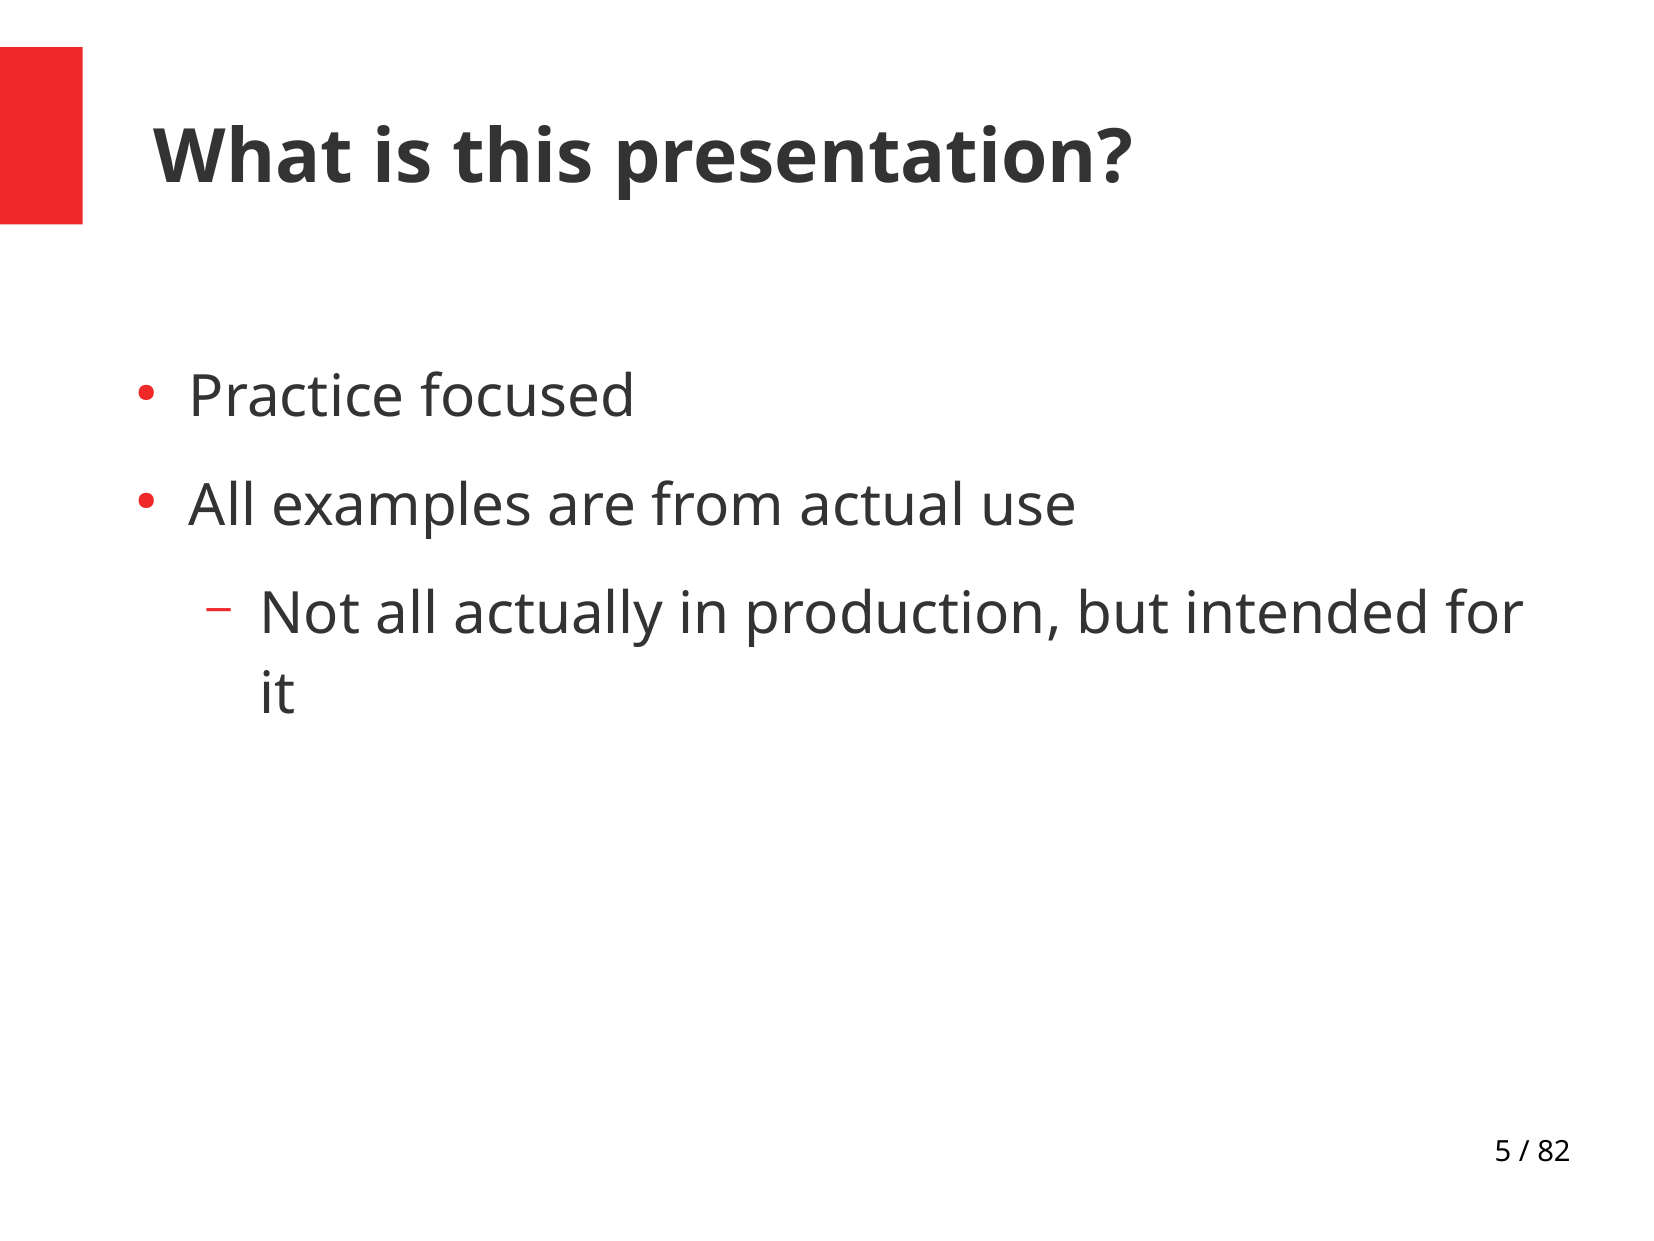

# What is this presentation?
Practice focused
All examples are from actual use
Not all actually in production, but intended for it
5